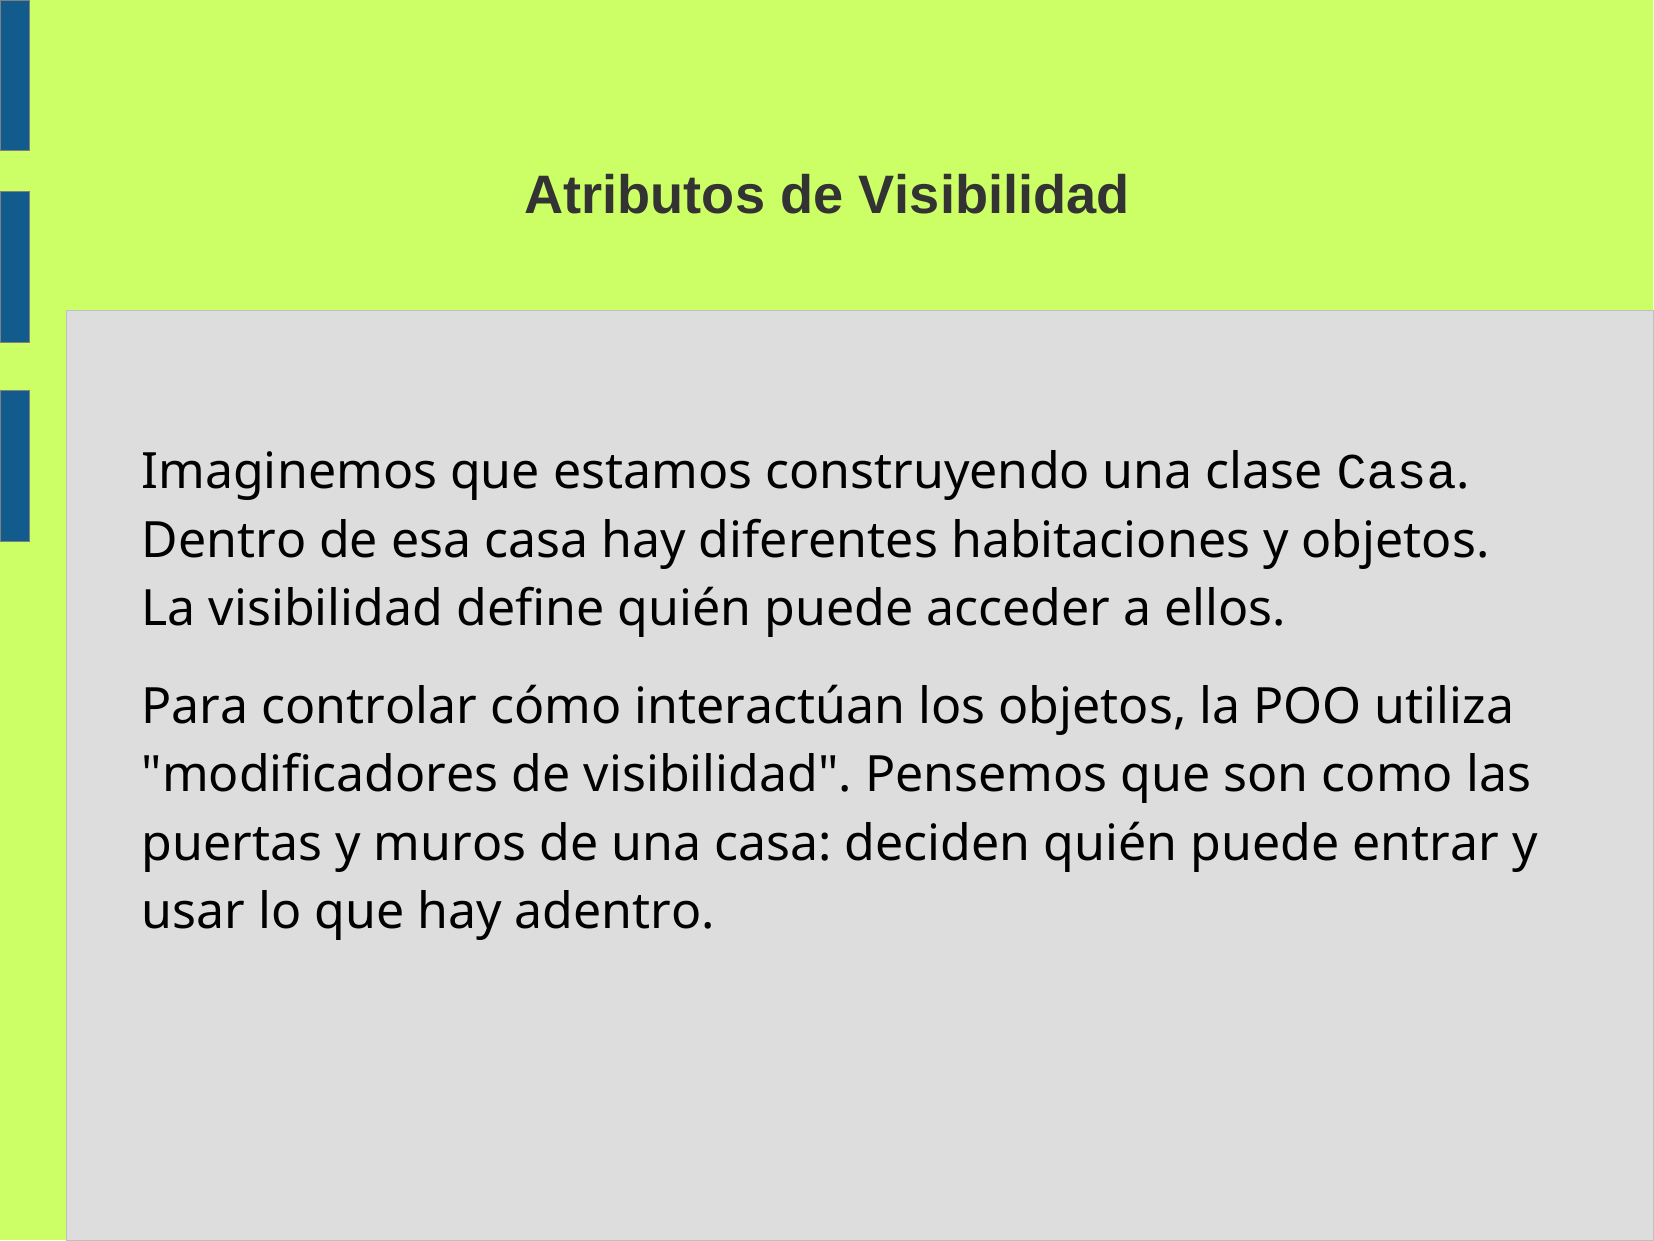

# Atributos de Visibilidad
Imaginemos que estamos construyendo una clase Casa. Dentro de esa casa hay diferentes habitaciones y objetos. La visibilidad define quién puede acceder a ellos.
Para controlar cómo interactúan los objetos, la POO utiliza "modificadores de visibilidad". Pensemos que son como las puertas y muros de una casa: deciden quién puede entrar y usar lo que hay adentro.